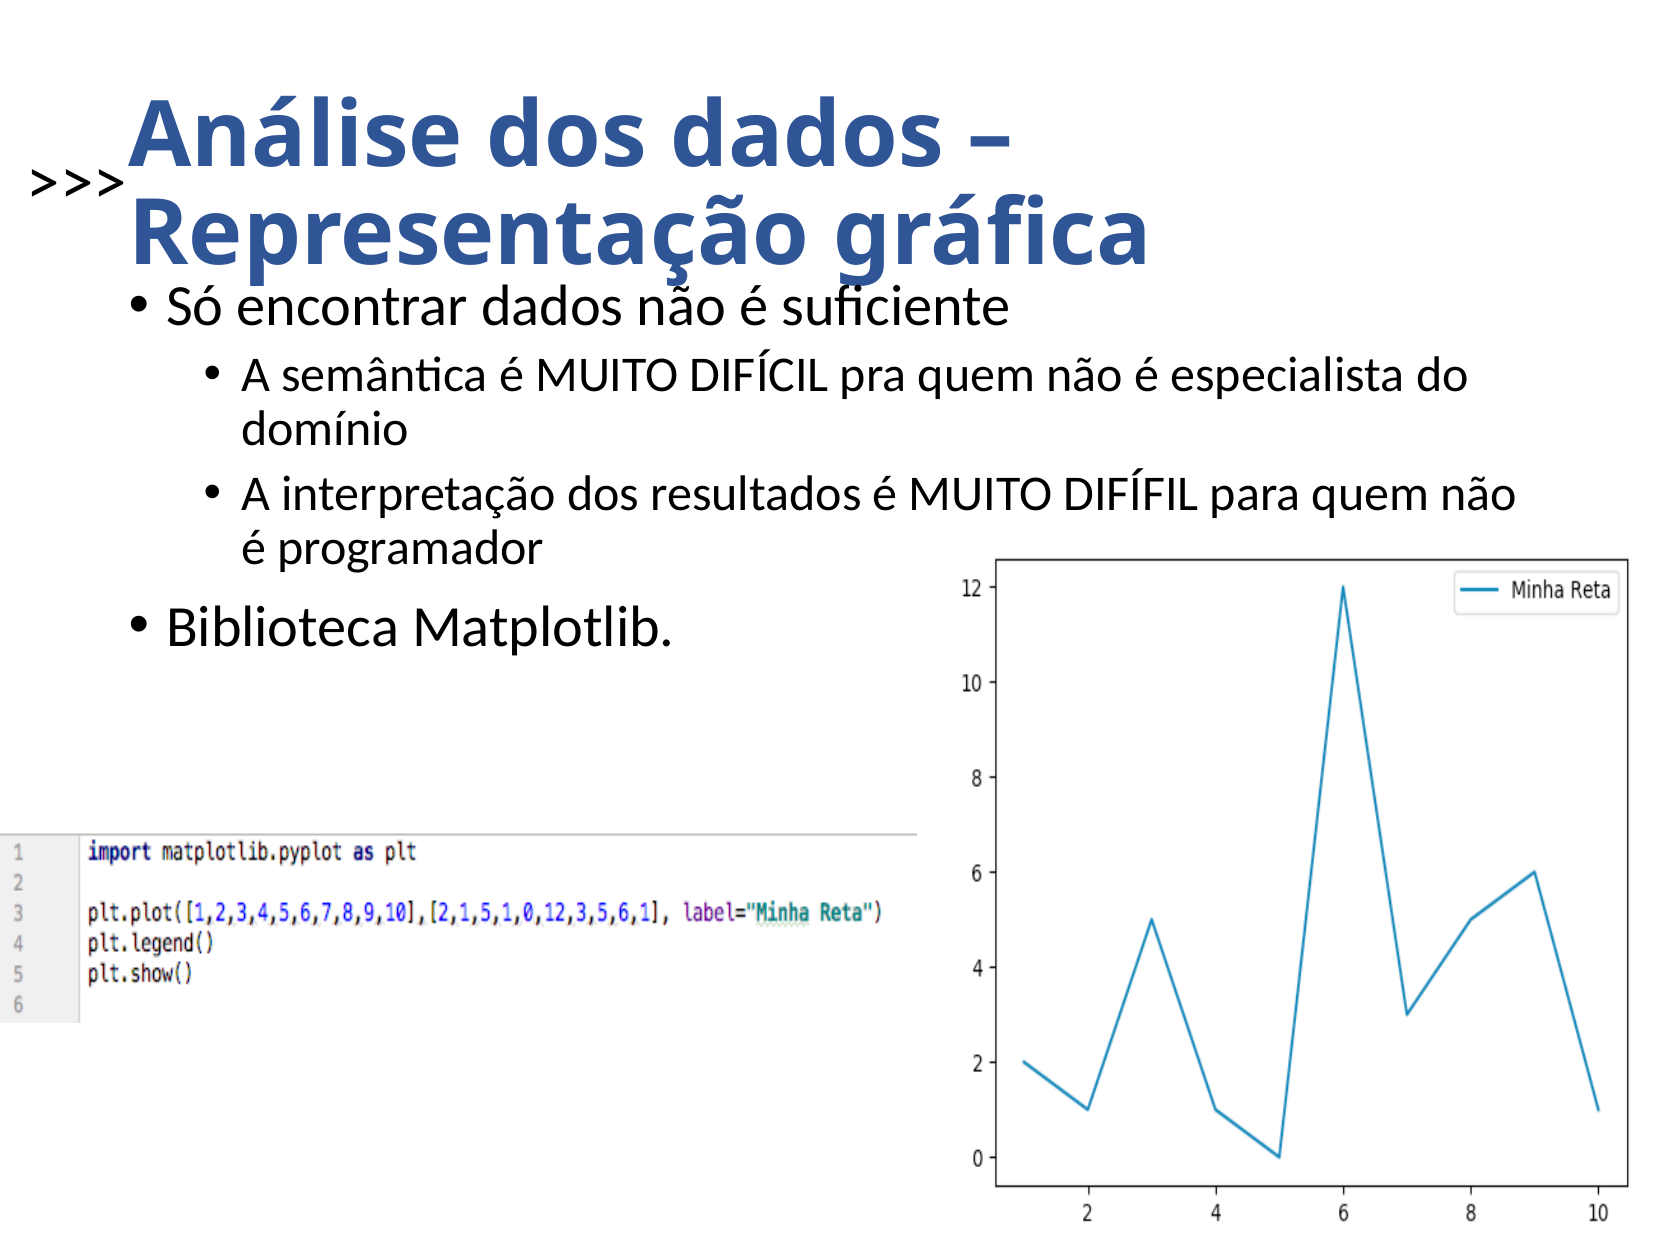

# Análise dos dados – Representação gráfica
Só encontrar dados não é suficiente
A semântica é MUITO DIFÍCIL pra quem não é especialista do domínio
A interpretação dos resultados é MUITO DIFÍFIL para quem não é programador
Biblioteca Matplotlib.